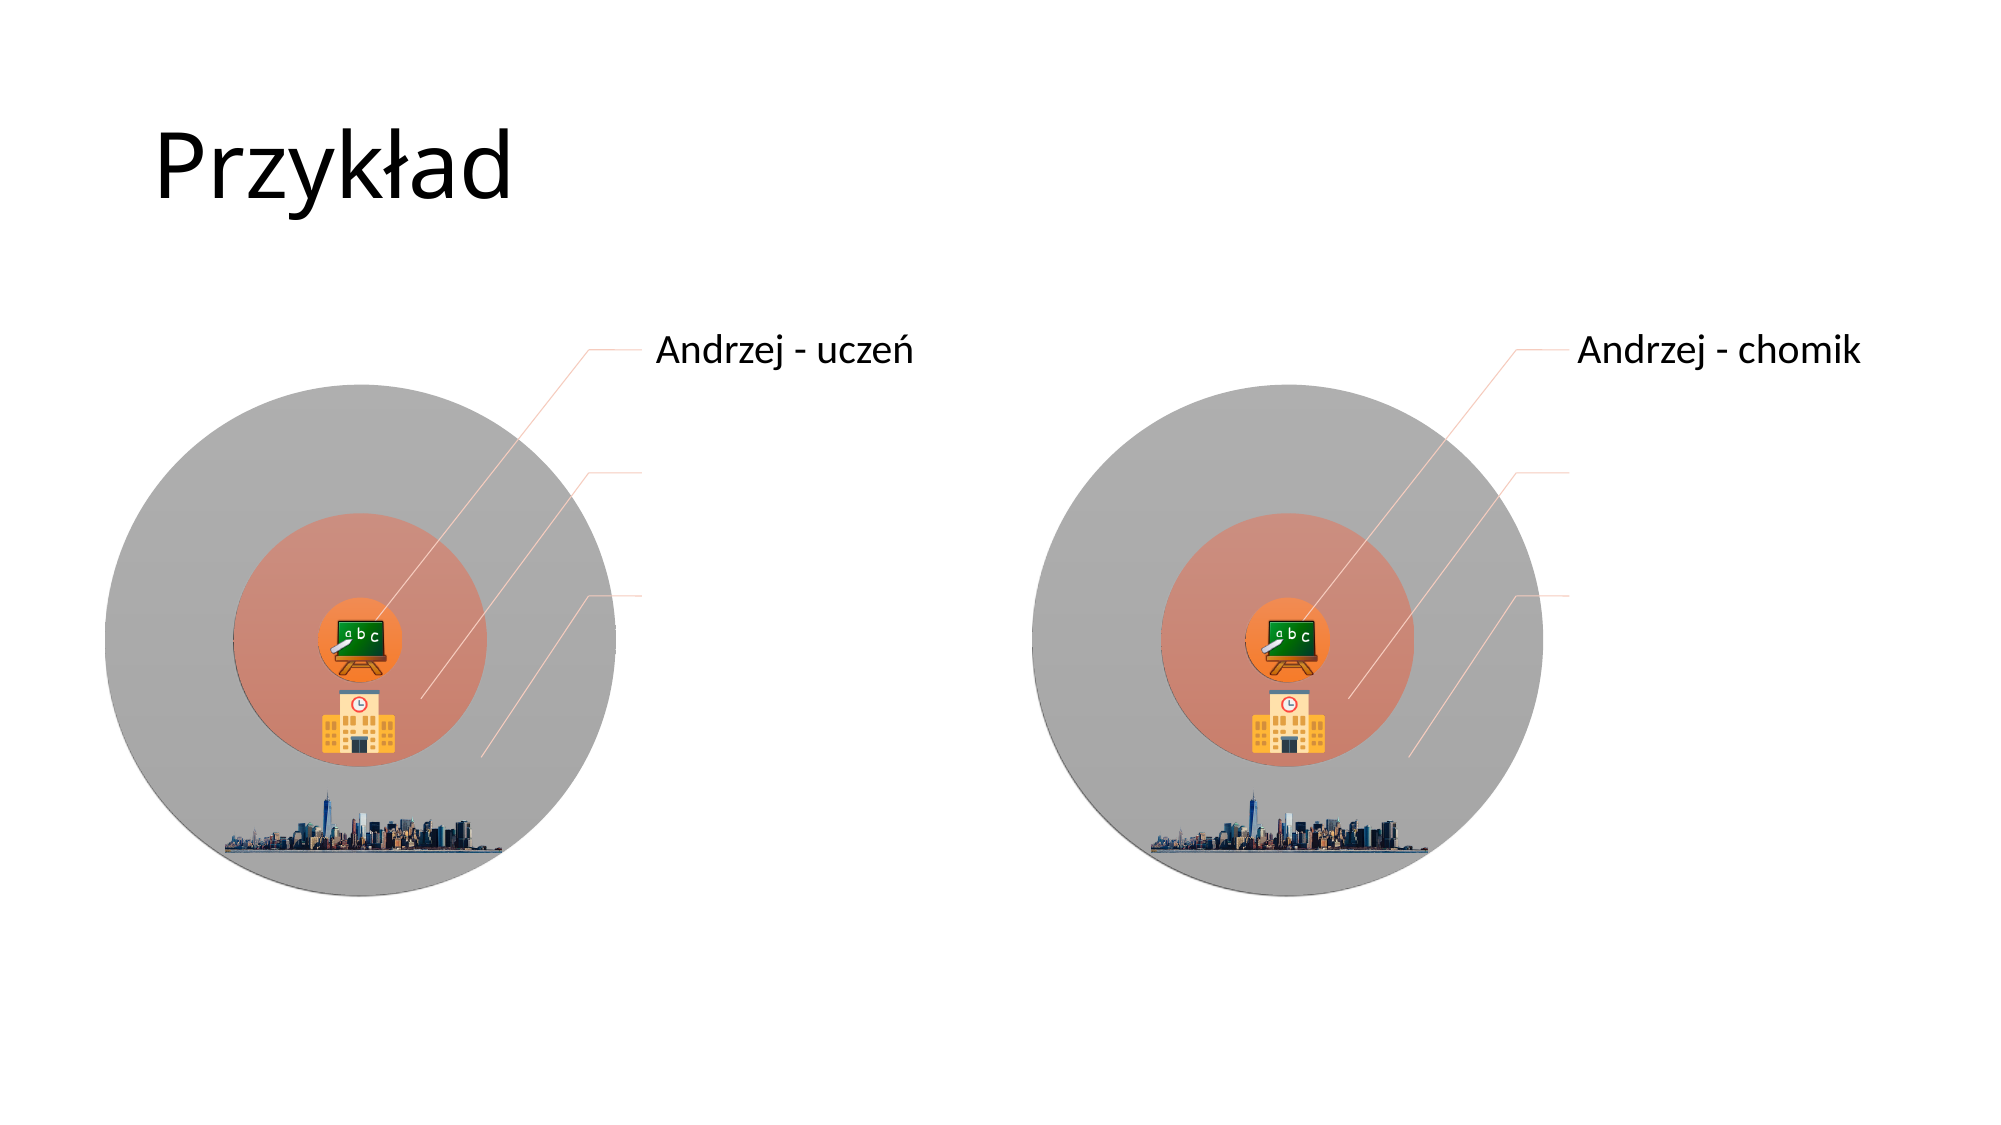

# Przykład
Andrzej - uczeń
Andrzej - chomik